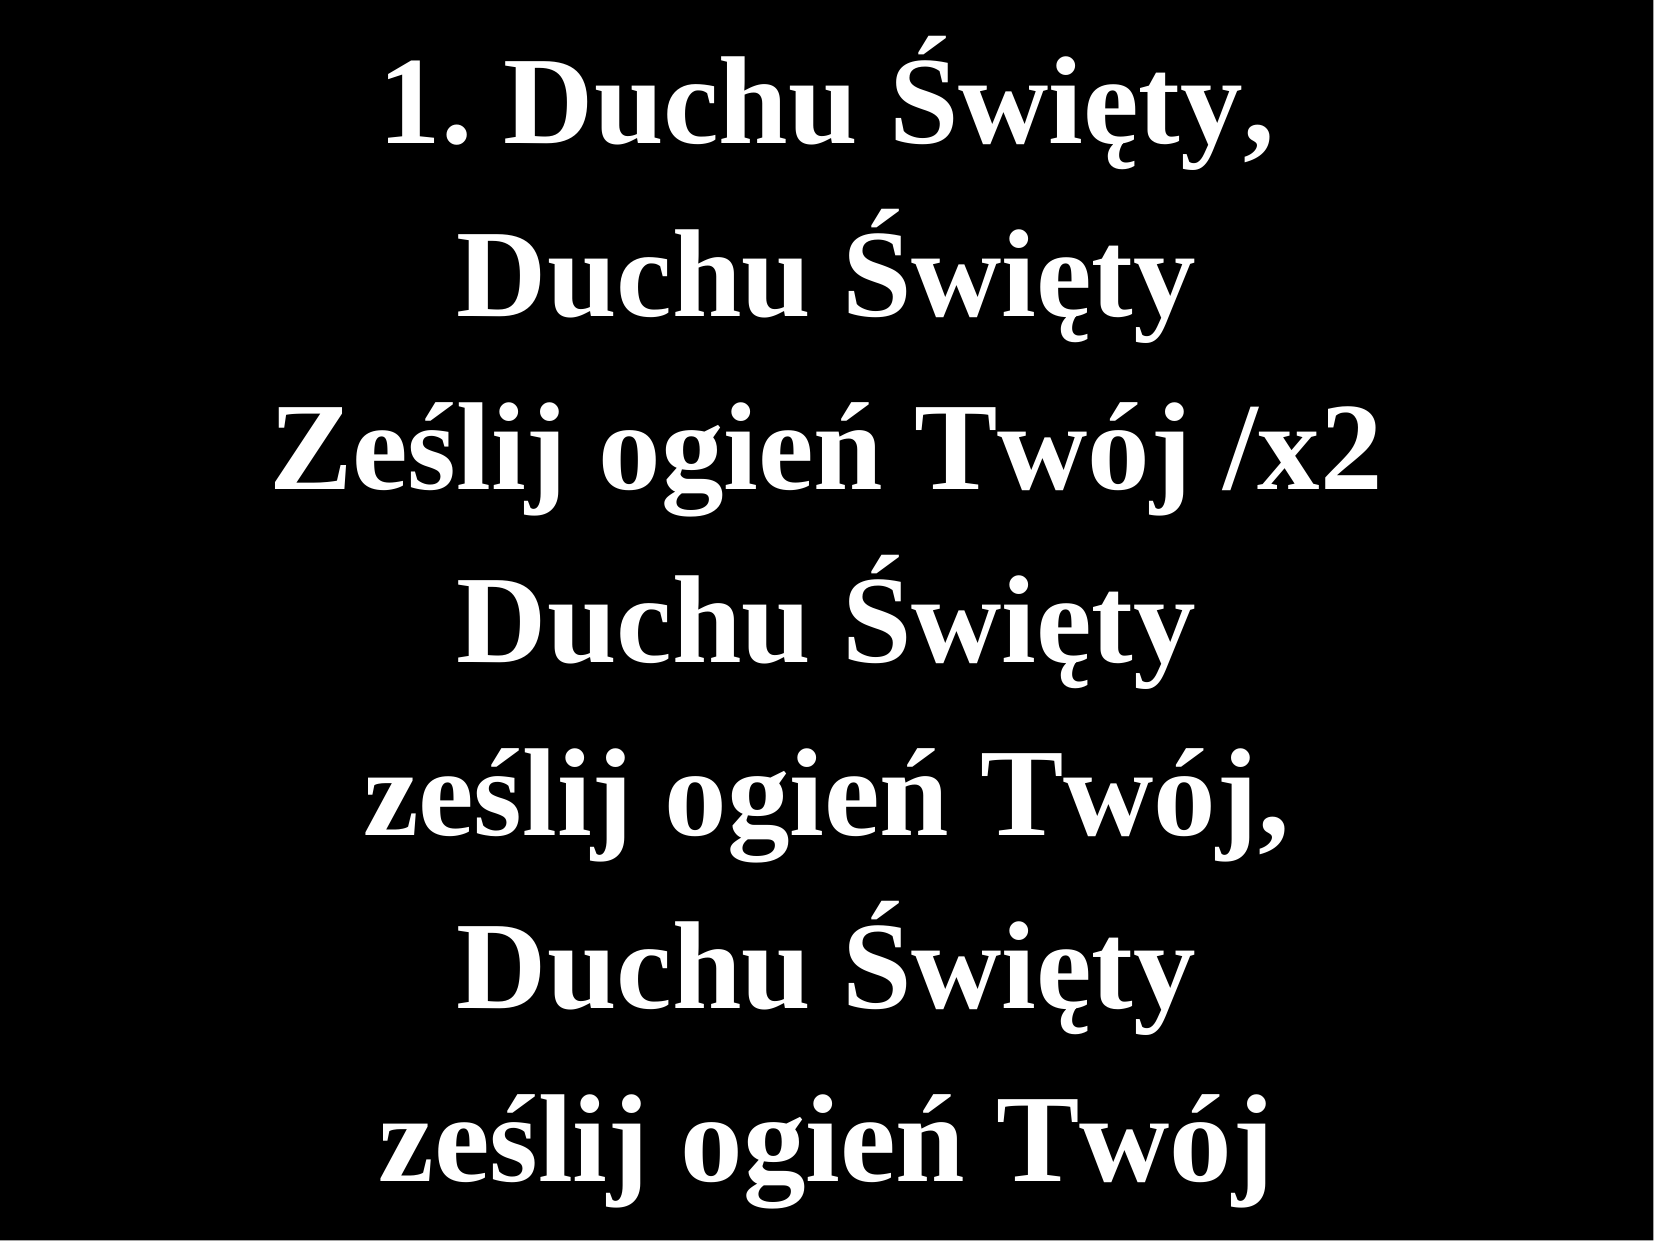

# 1. Duchu Święty, ppp Duchu Święty ppp Ześlij ogień Twój /x2 ppp Duchu Święty ppp ześlij ogień Twój, ppp Duchu Święty ppp ześlij ogień Twój